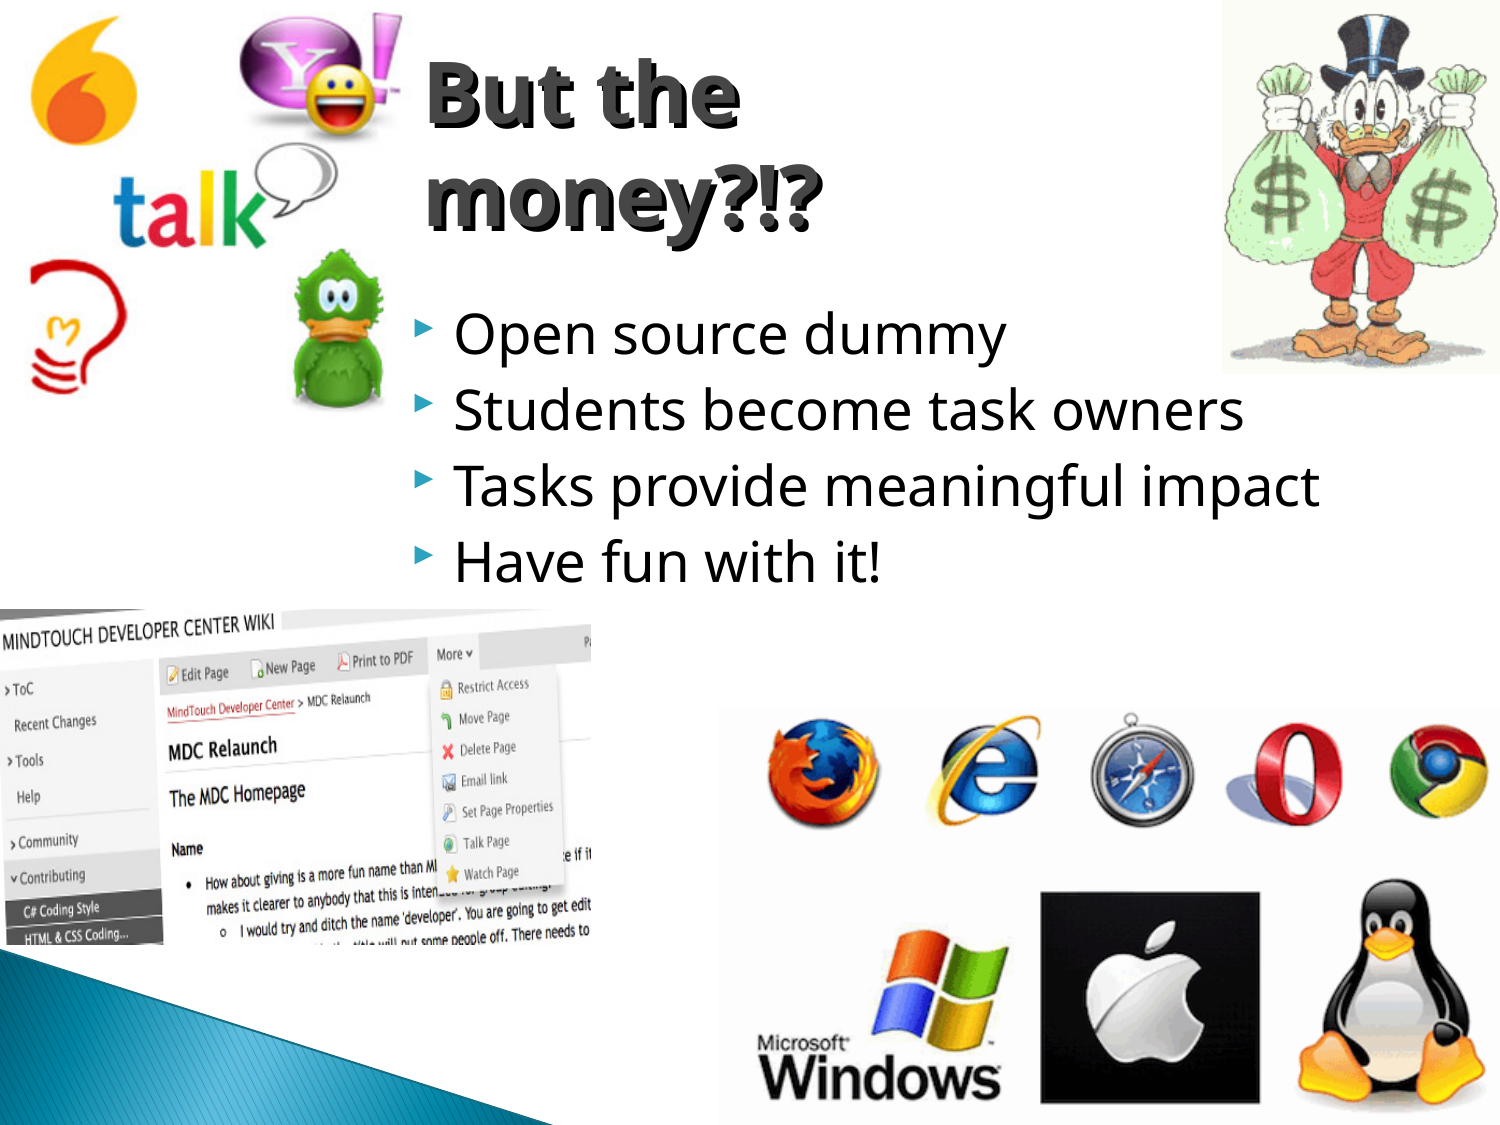

But the money?!?
# Open source dummy
Students become task owners
Tasks provide meaningful impact
Have fun with it!